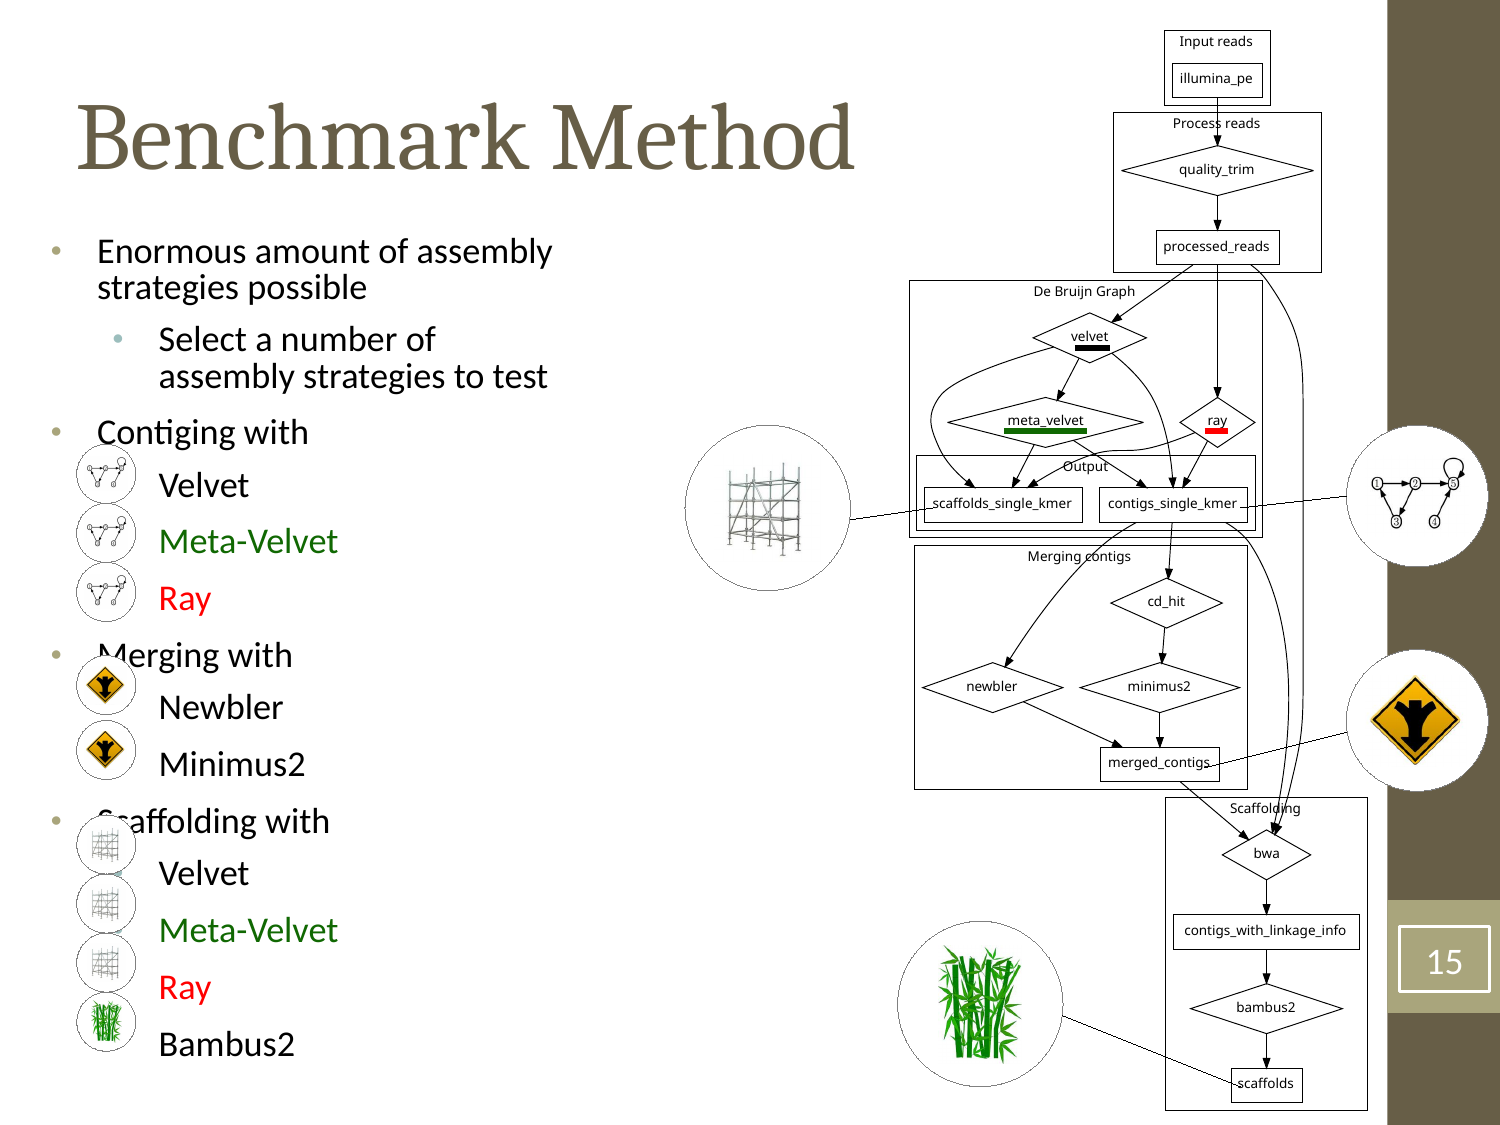

# Benchmark Method
Enormous amount of assembly strategies possible
Select a number of assembly strategies to test
Contiging with
Velvet
Meta-Velvet
Ray
Merging with
Newbler
Minimus2
Scaffolding with
Velvet
Meta-Velvet
Ray
Bambus2
15